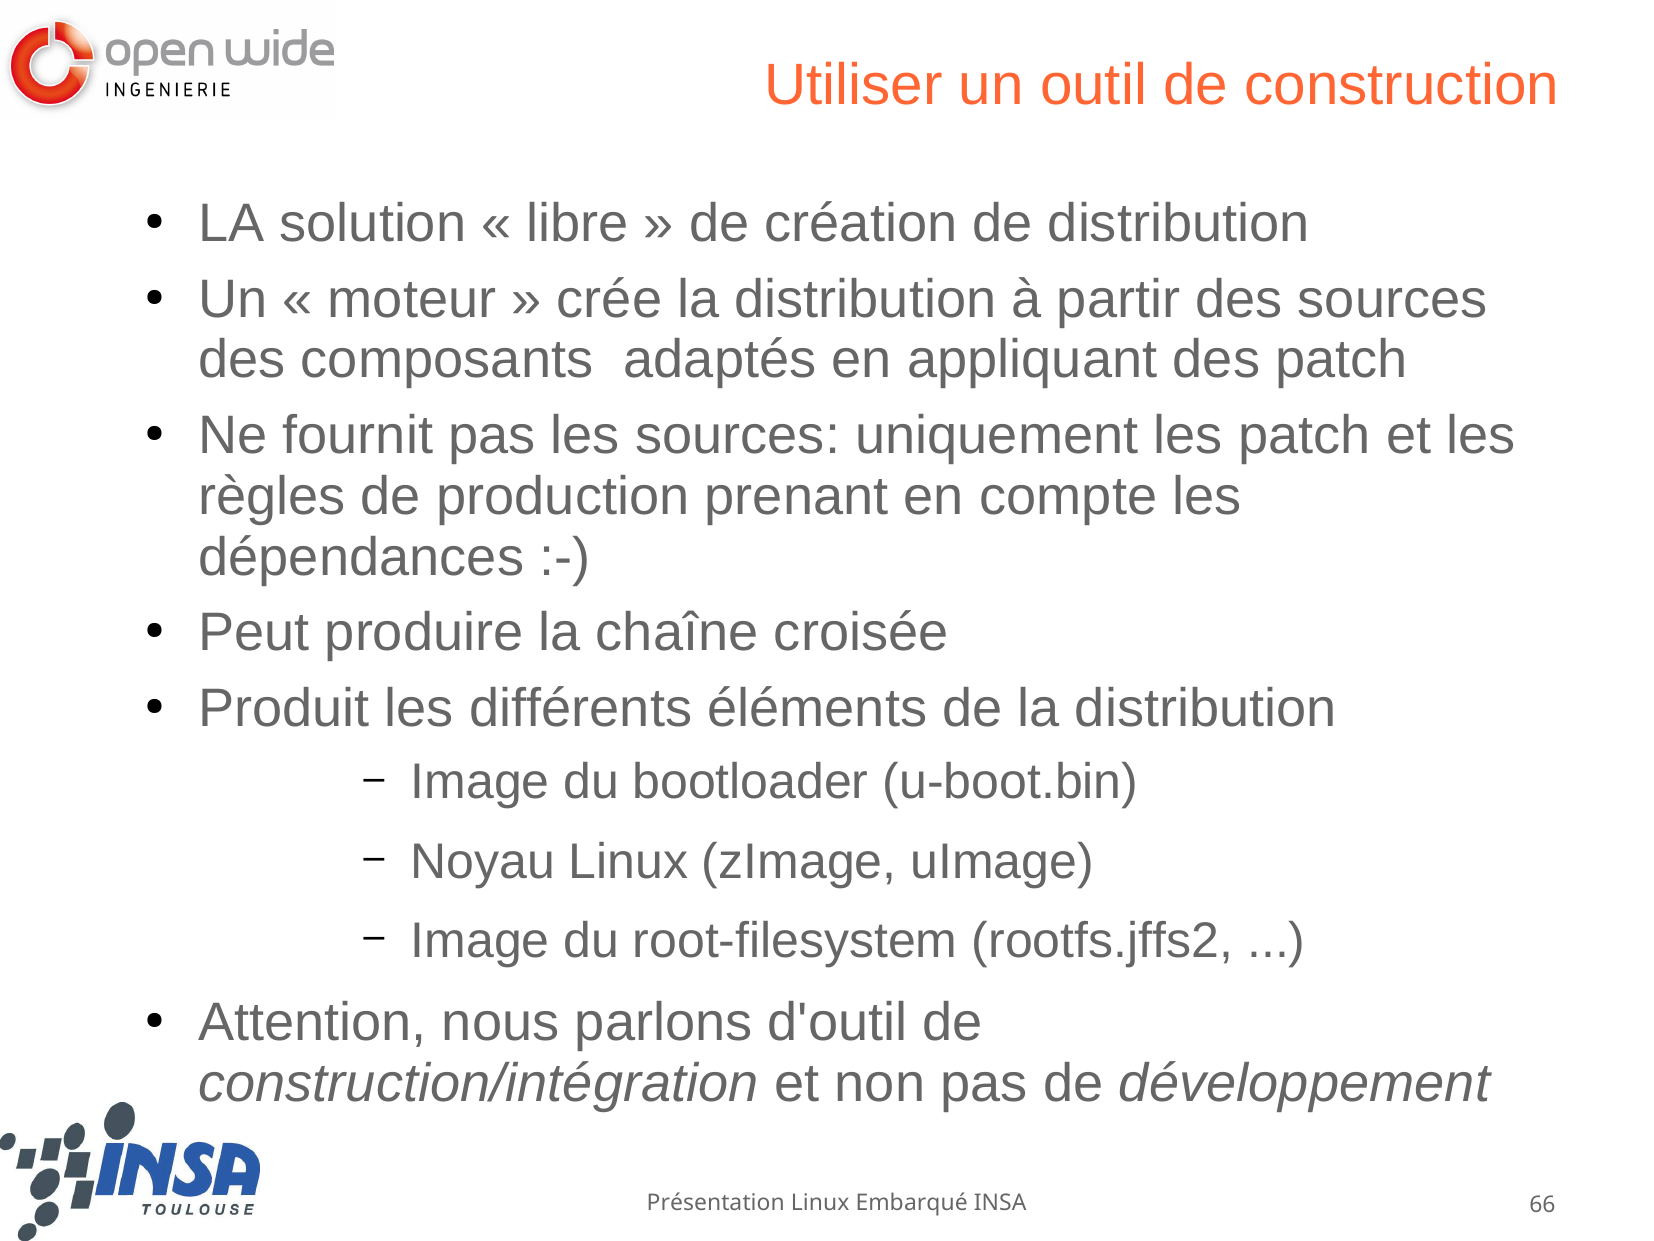

# Utiliser un outil de construction
LA solution « libre » de création de distribution
Un « moteur » crée la distribution à partir des sources des composants adaptés en appliquant des patch
Ne fournit pas les sources: uniquement les patch et les règles de production prenant en compte les dépendances :-)
Peut produire la chaîne croisée
Produit les différents éléments de la distribution
Image du bootloader (u-boot.bin)
Noyau Linux (zImage, uImage)
Image du root-filesystem (rootfs.jffs2, ...)
Attention, nous parlons d'outil de construction/intégration et non pas de développement